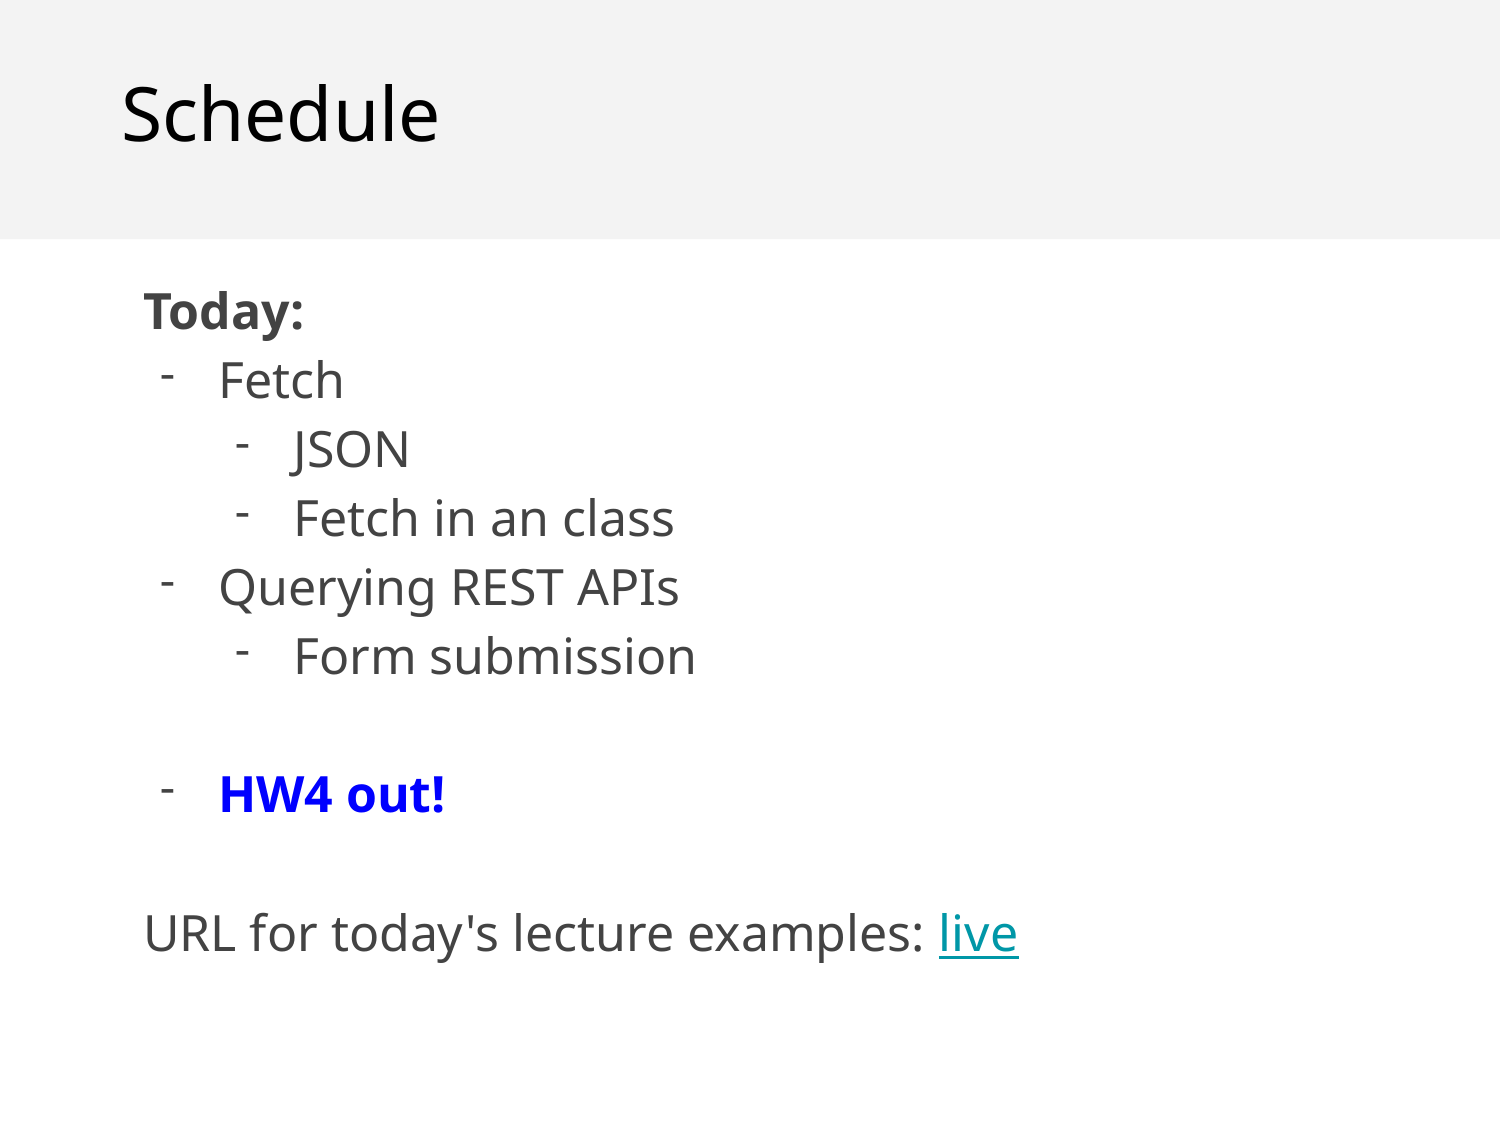

# Schedule
Today:
Fetch
JSON
Fetch in an class
Querying REST APIs
Form submission
HW4 out!
URL for today's lecture examples: live